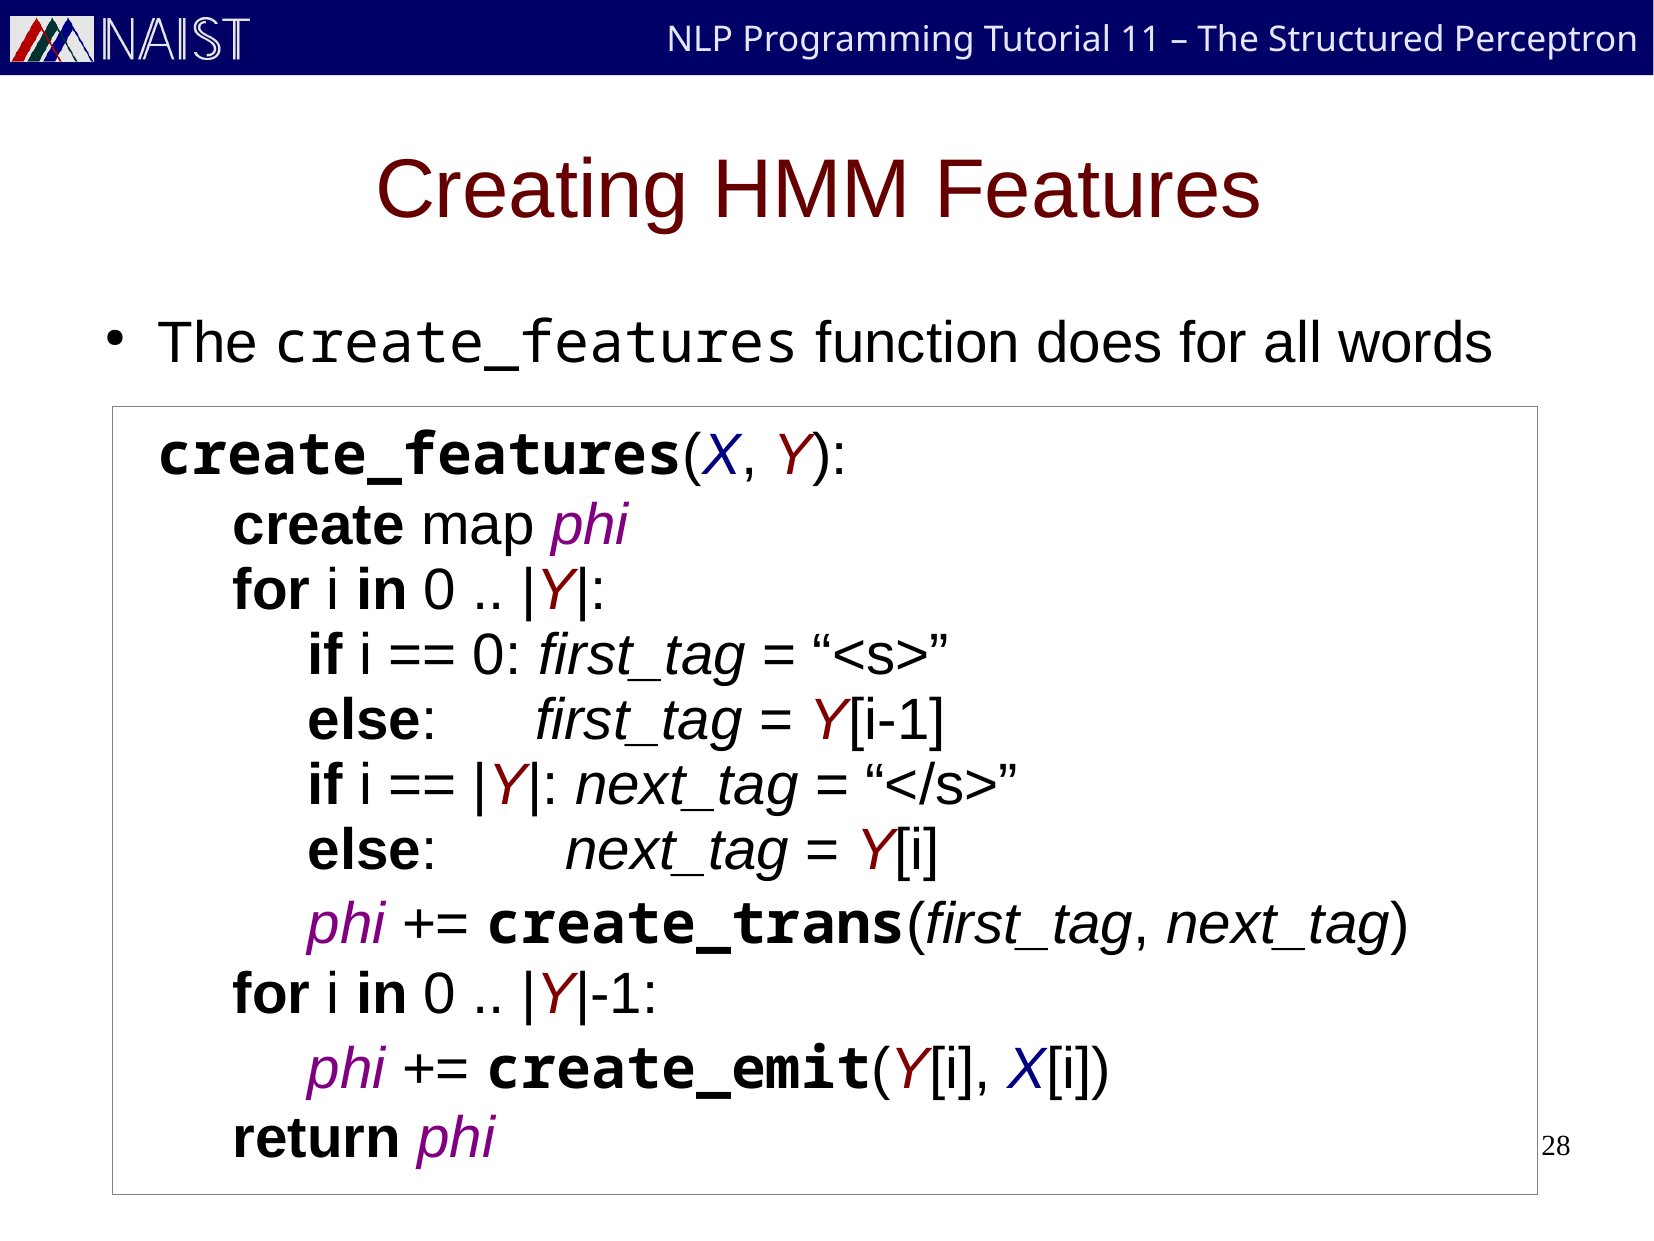

# Creating HMM Features
The create_features function does for all words
create_features(X, Y):
	create map phi
	for i in 0 .. |Y|:
		if i == 0: first_tag = “<s>”
		else: first_tag = Y[i-1]
		if i == |Y|: next_tag = “</s>”
		else:		 next_tag = Y[i]
		phi += create_trans(first_tag, next_tag)
	for i in 0 .. |Y|-1:
		phi += create_emit(Y[i], X[i])
	return phi
28